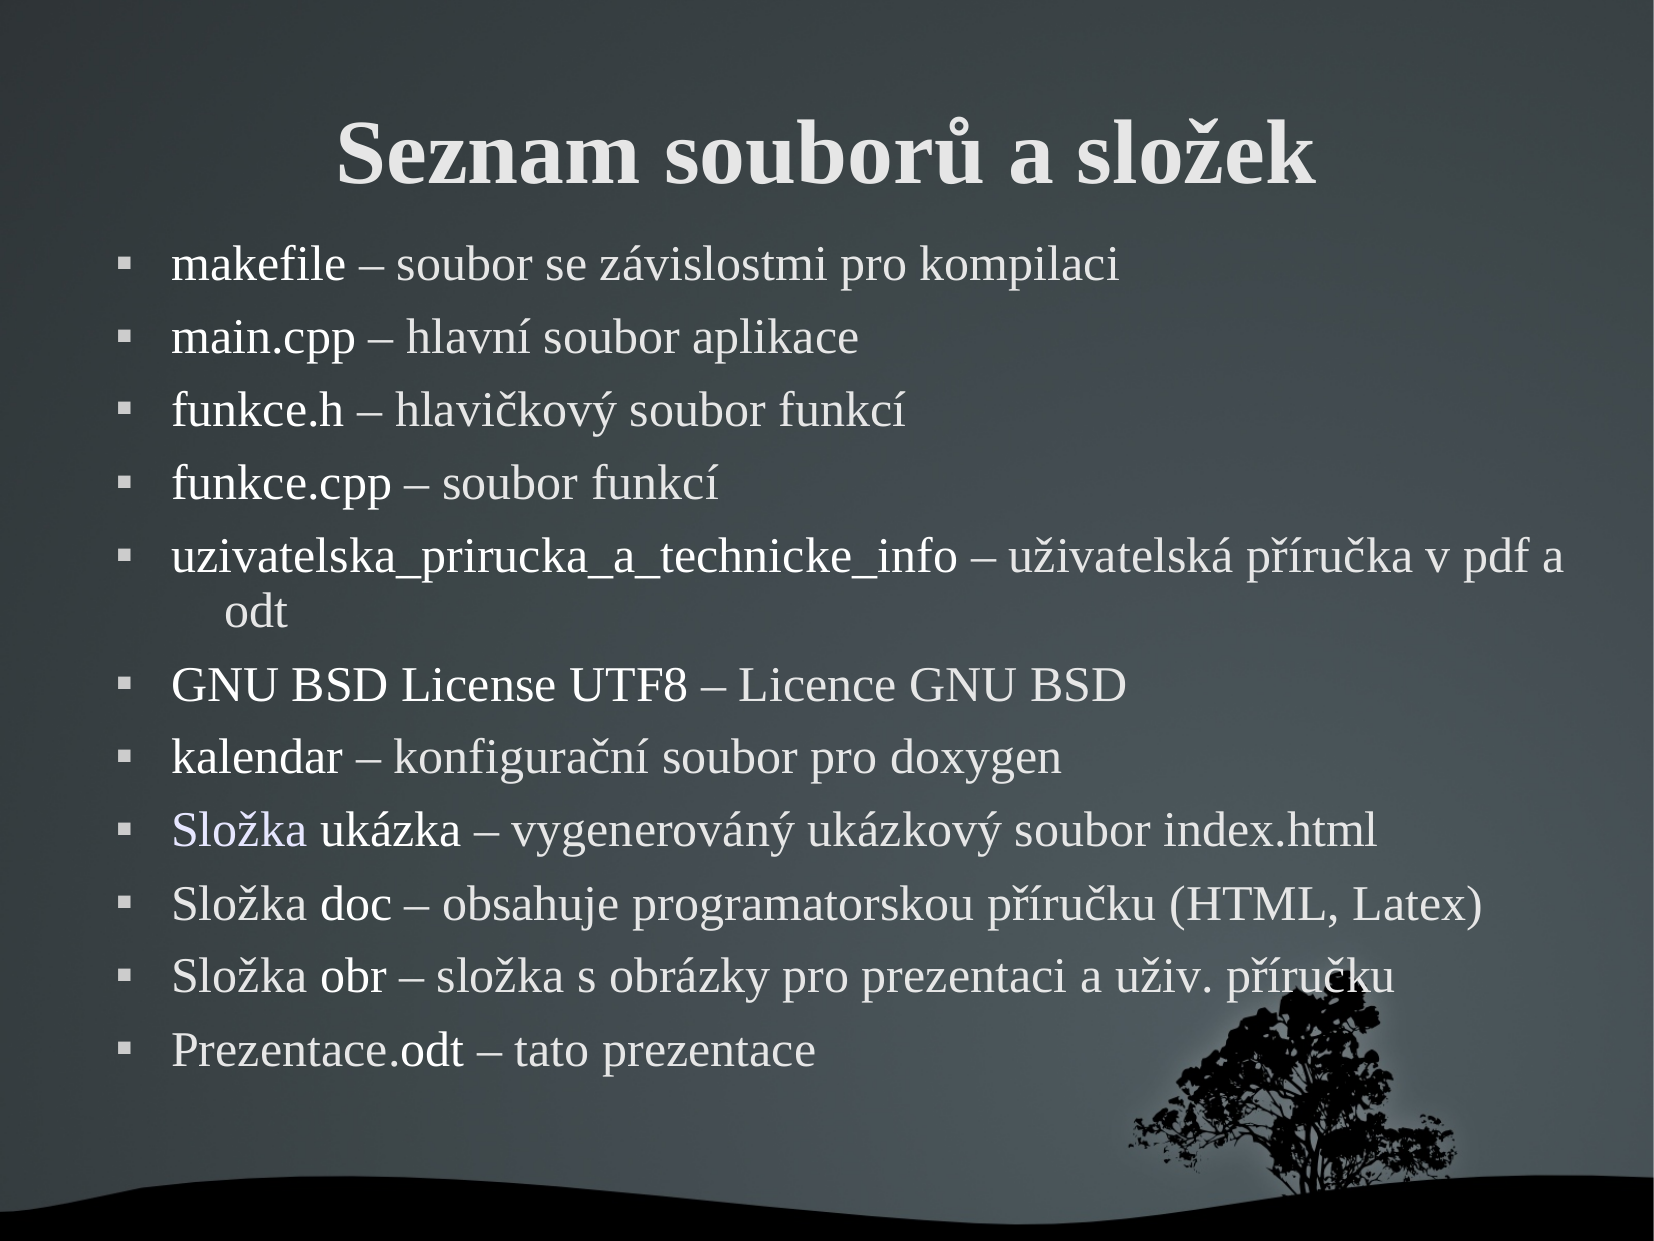

# Seznam souborů a složek
makefile – soubor se závislostmi pro kompilaci
main.cpp – hlavní soubor aplikace
funkce.h – hlavičkový soubor funkcí
funkce.cpp – soubor funkcí
uzivatelska_prirucka_a_technicke_info – uživatelská příručka v pdf a odt
GNU BSD License UTF8 – Licence GNU BSD
kalendar – konfigurační soubor pro doxygen
Složka ukázka – vygenerováný ukázkový soubor index.html
Složka doc – obsahuje programatorskou příručku (HTML, Latex)
Složka obr – složka s obrázky pro prezentaci a uživ. příručku
Prezentace.odt – tato prezentace